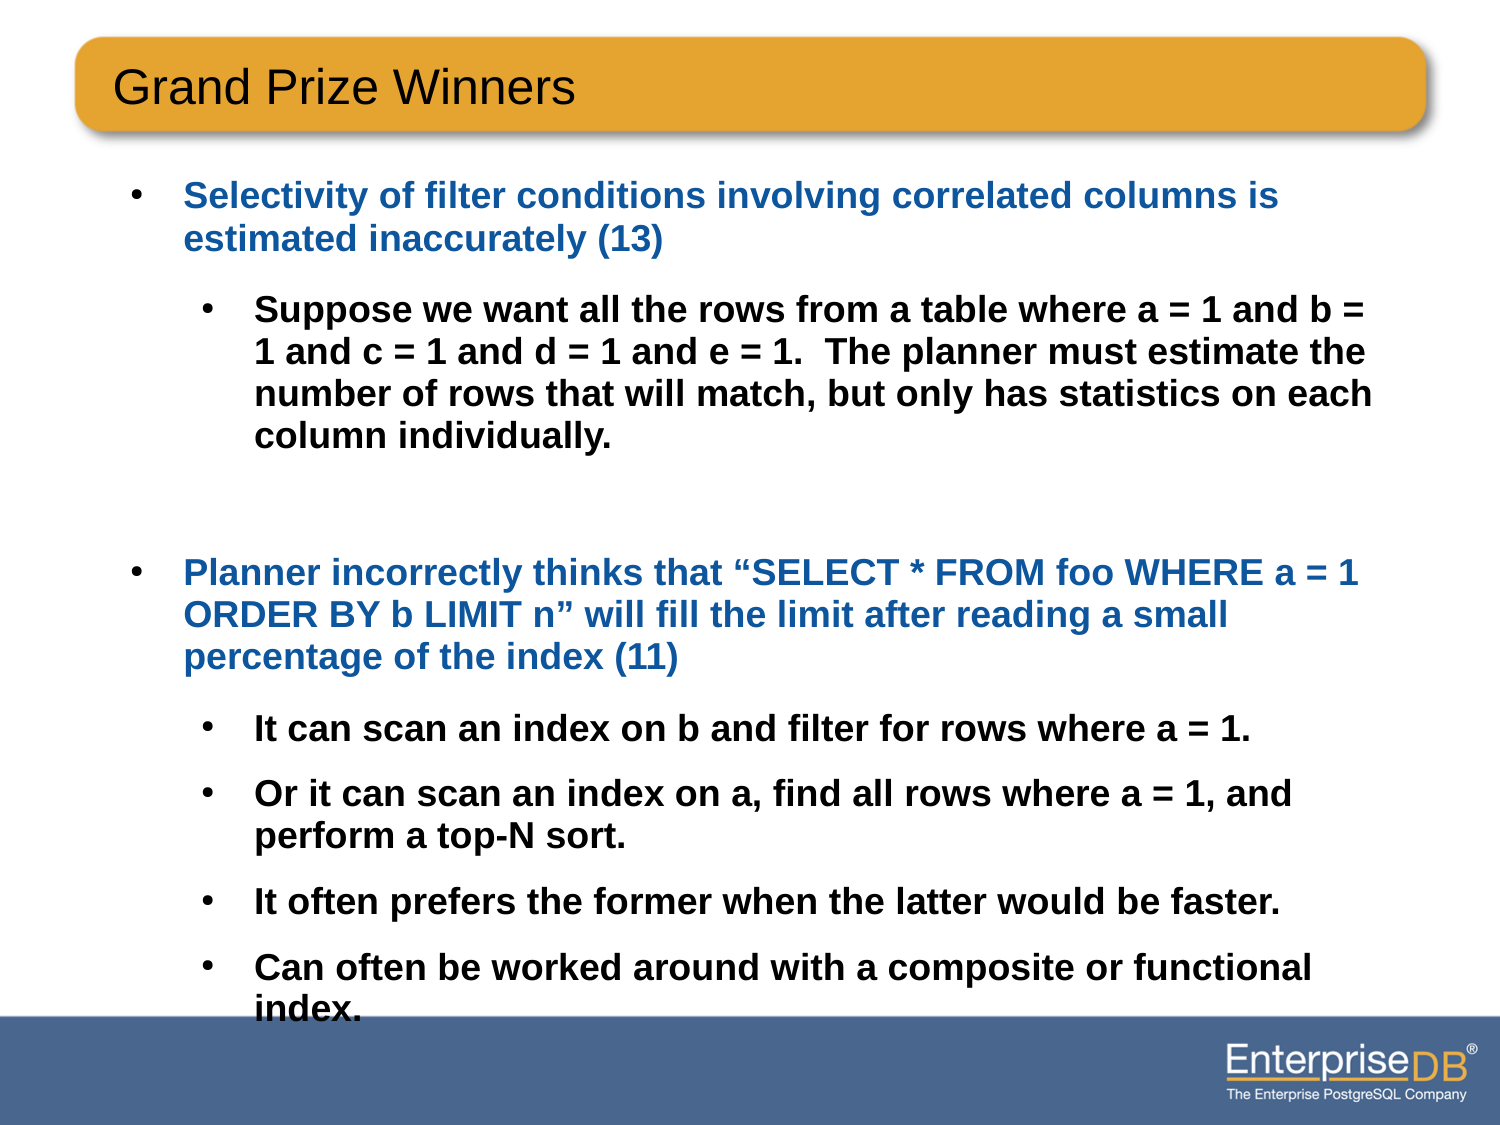

# Grand Prize Winners
Selectivity of filter conditions involving correlated columns is estimated inaccurately (13)
Suppose we want all the rows from a table where a = 1 and b = 1 and c = 1 and d = 1 and e = 1. The planner must estimate the number of rows that will match, but only has statistics on each column individually.
Planner incorrectly thinks that “SELECT * FROM foo WHERE a = 1 ORDER BY b LIMIT n” will fill the limit after reading a small percentage of the index (11)
It can scan an index on b and filter for rows where a = 1.
Or it can scan an index on a, find all rows where a = 1, and perform a top-N sort.
It often prefers the former when the latter would be faster.
Can often be worked around with a composite or functional index.